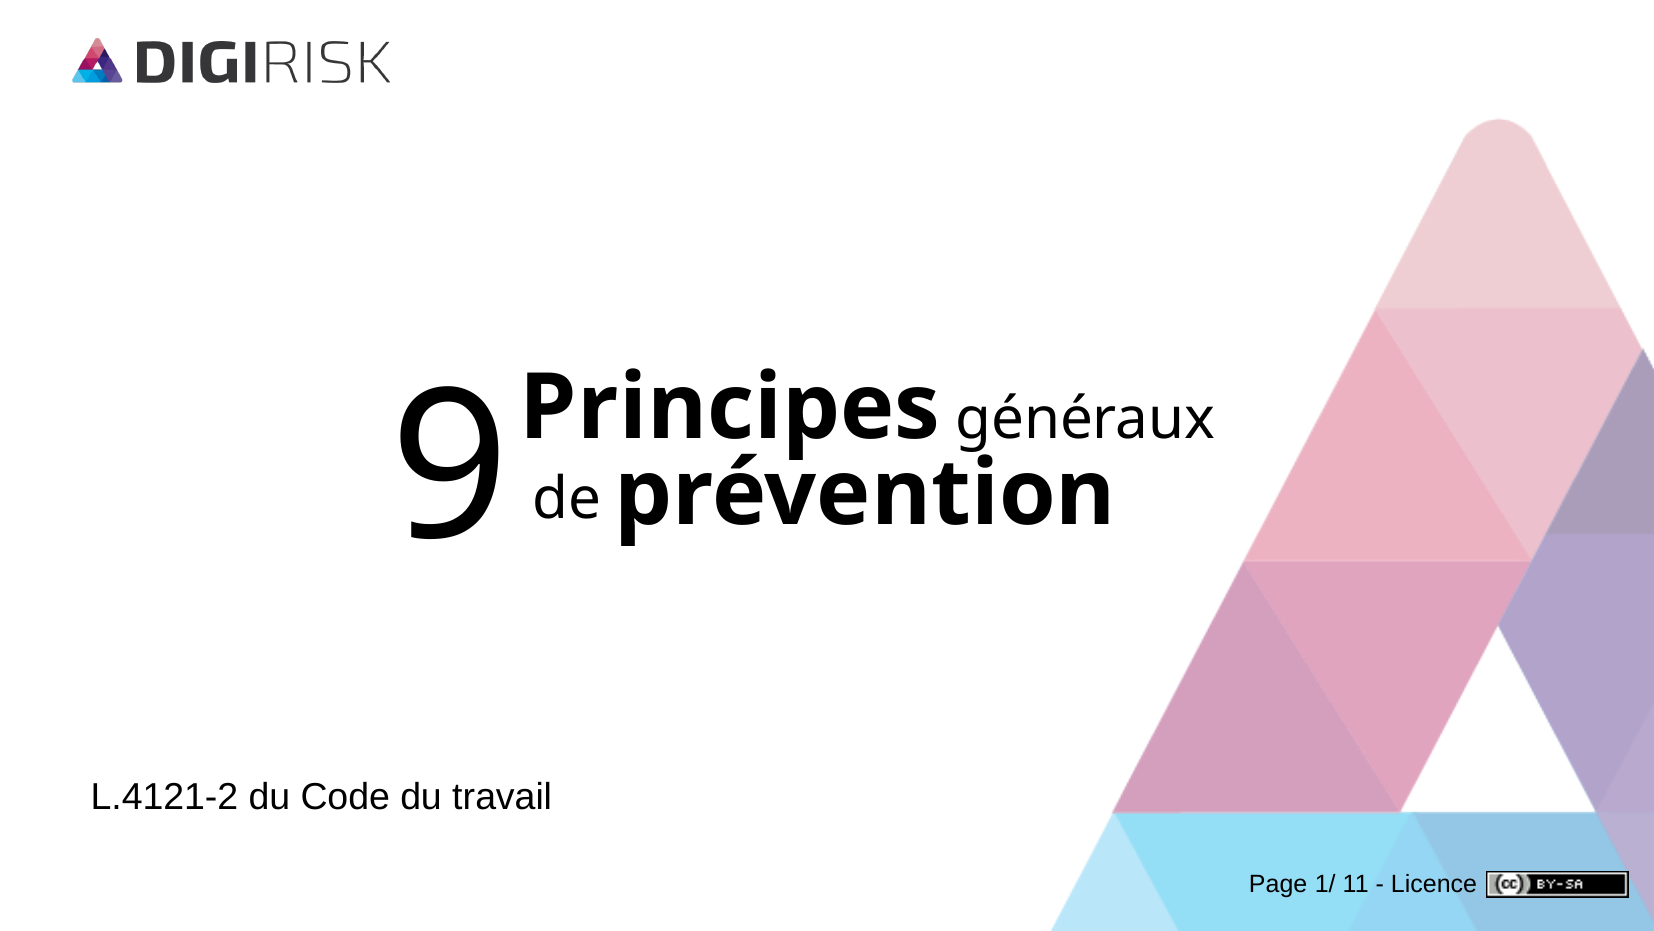

9
Principes généraux
prévention
de
 L.4121-2 du Code du travail